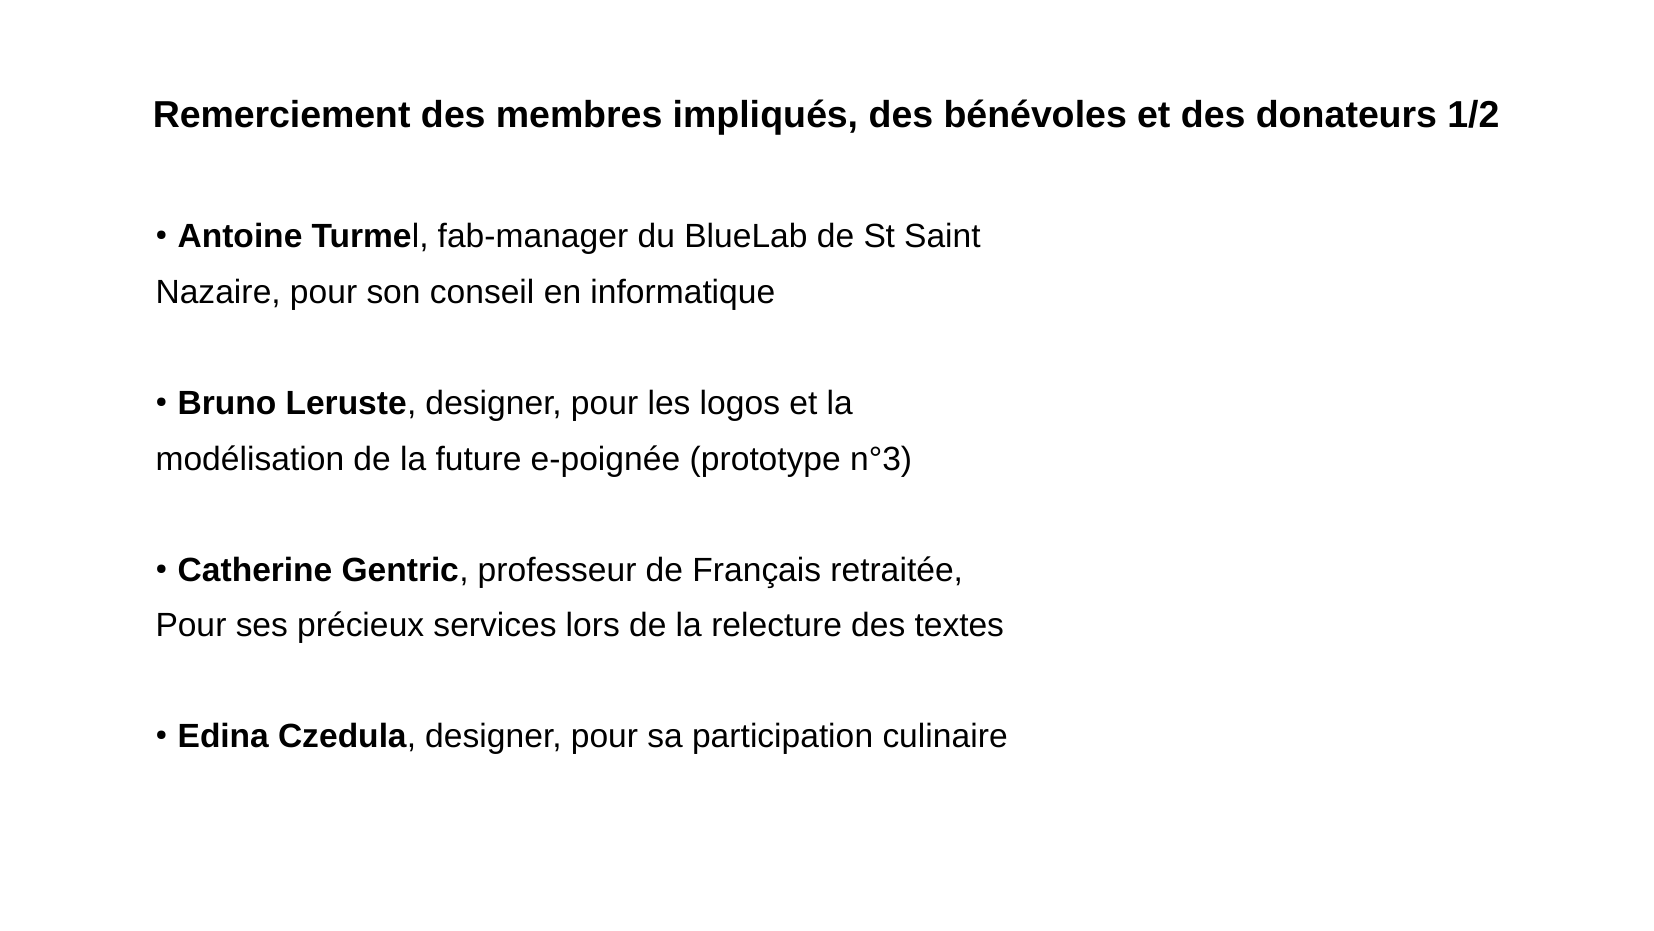

# Remerciement des membres impliqués, des bénévoles et des donateurs 1/2
Antoine Turmel, fab-manager du BlueLab de St Saint
Nazaire, pour son conseil en informatique
Bruno Leruste, designer, pour les logos et la
modélisation de la future e-poignée (prototype n°3)
Catherine Gentric, professeur de Français retraitée,
Pour ses précieux services lors de la relecture des textes
Edina Czedula, designer, pour sa participation culinaire